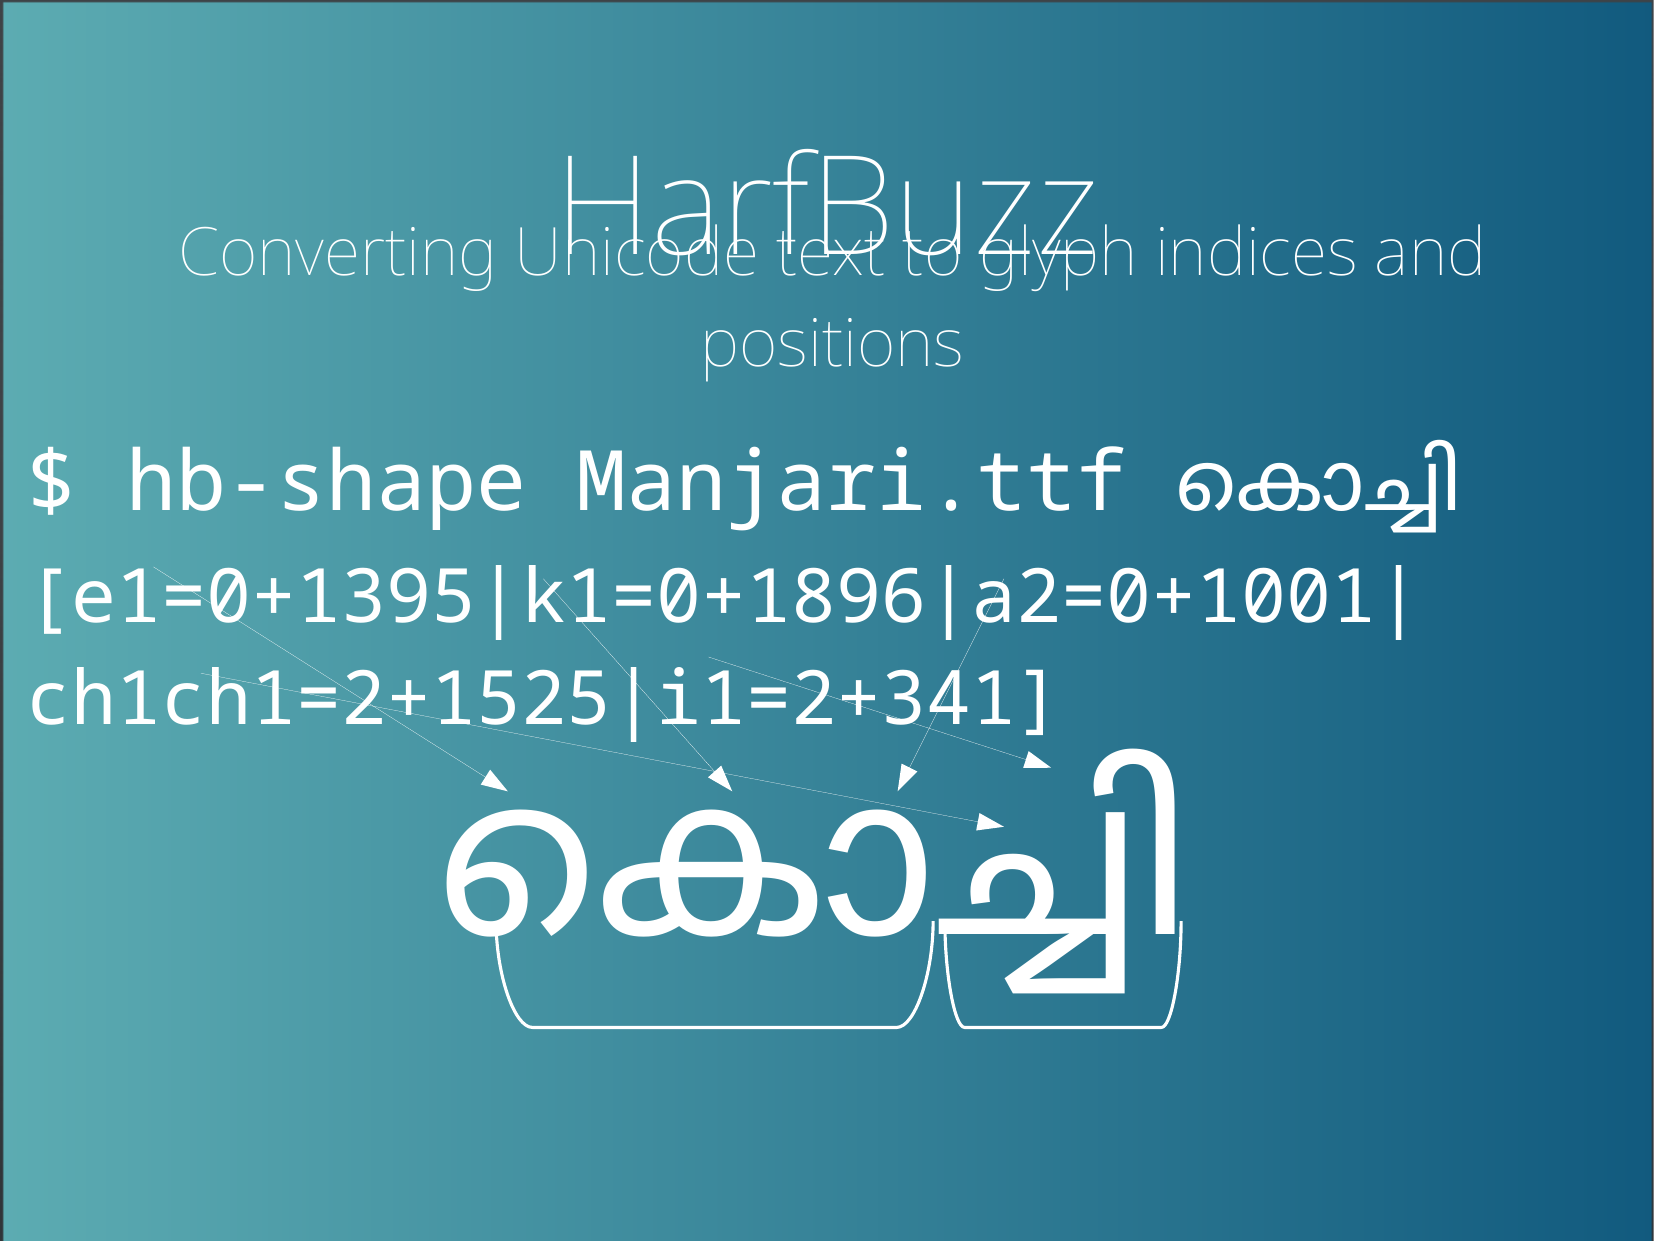

HarfBuzz
Converting Unicode text to glyph indices and positions
$ hb-shape Manjari.ttf കൊച്ചി
[e1=0+1395|k1=0+1896|a2=0+1001|ch1ch1=2+1525|i1=2+341]
കൊച്ചി